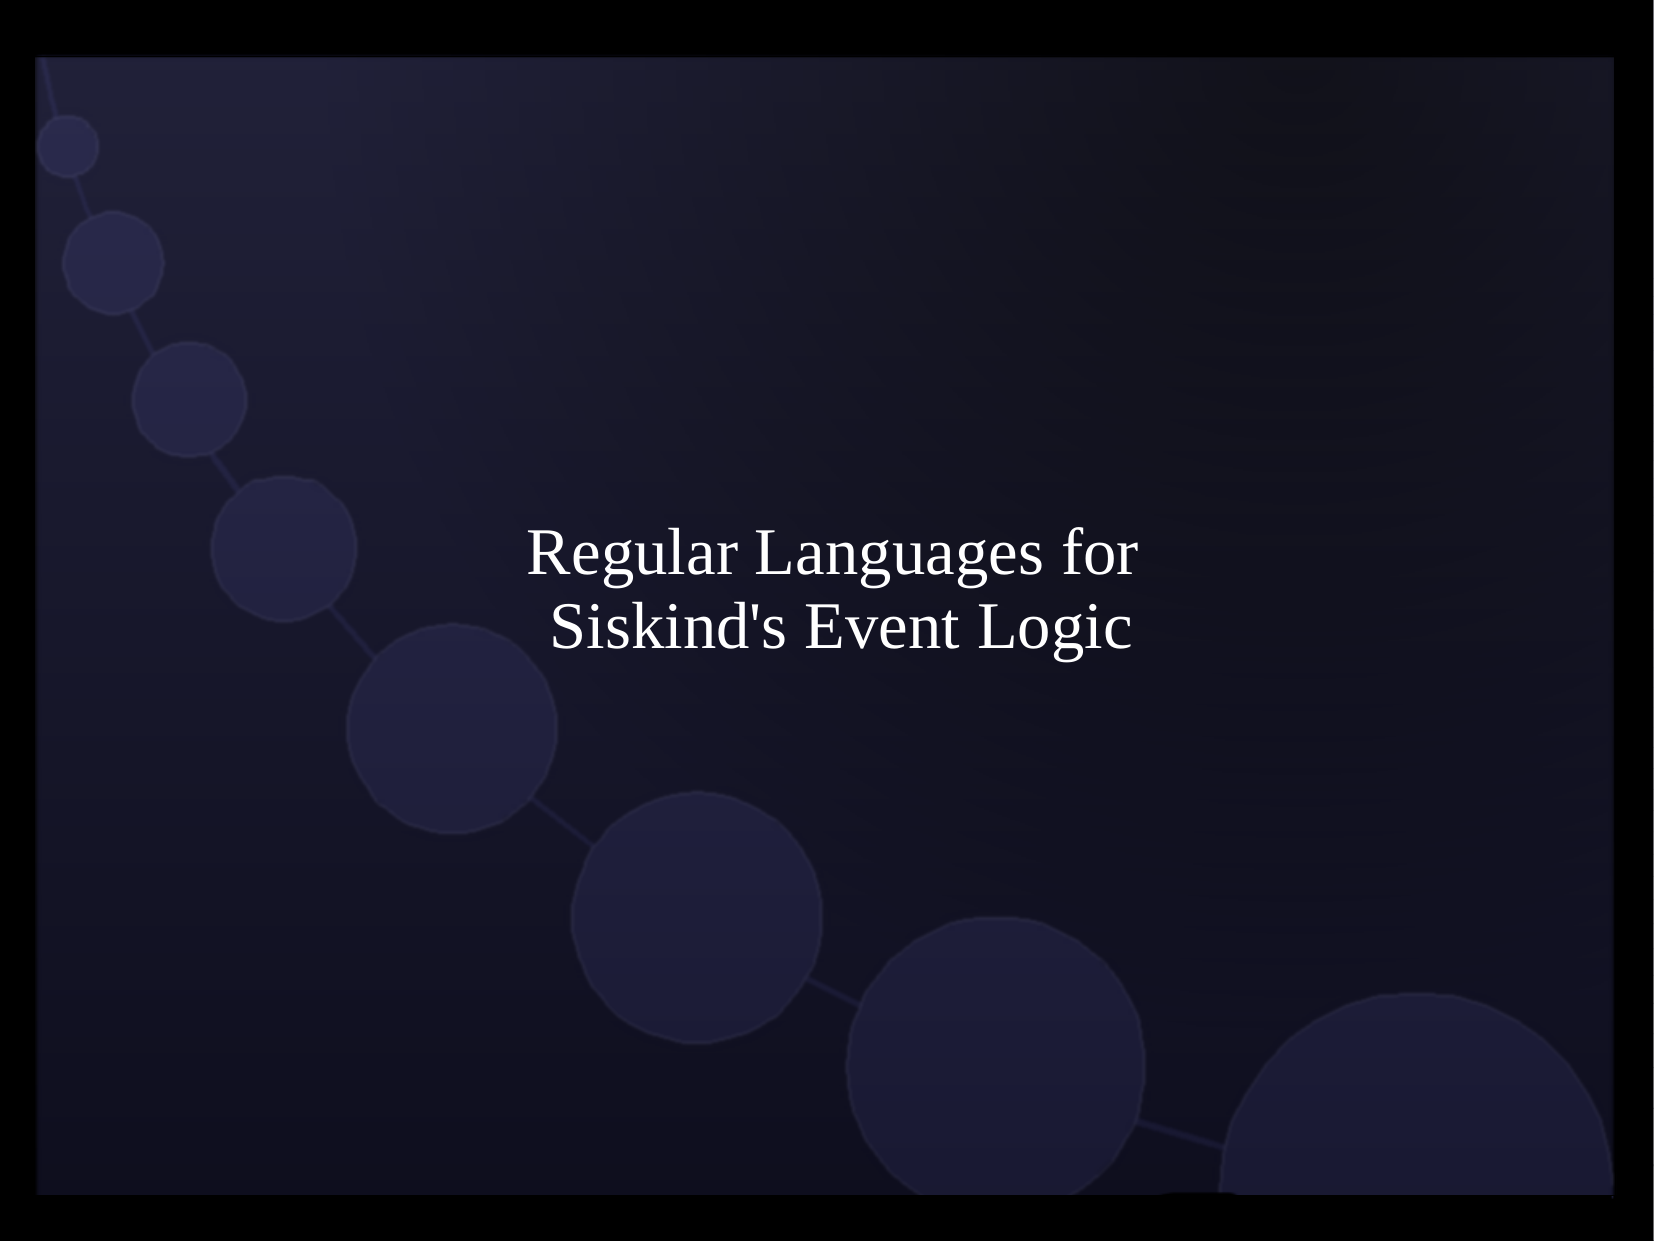

#
Regular Languages for
Siskind's Event Logic